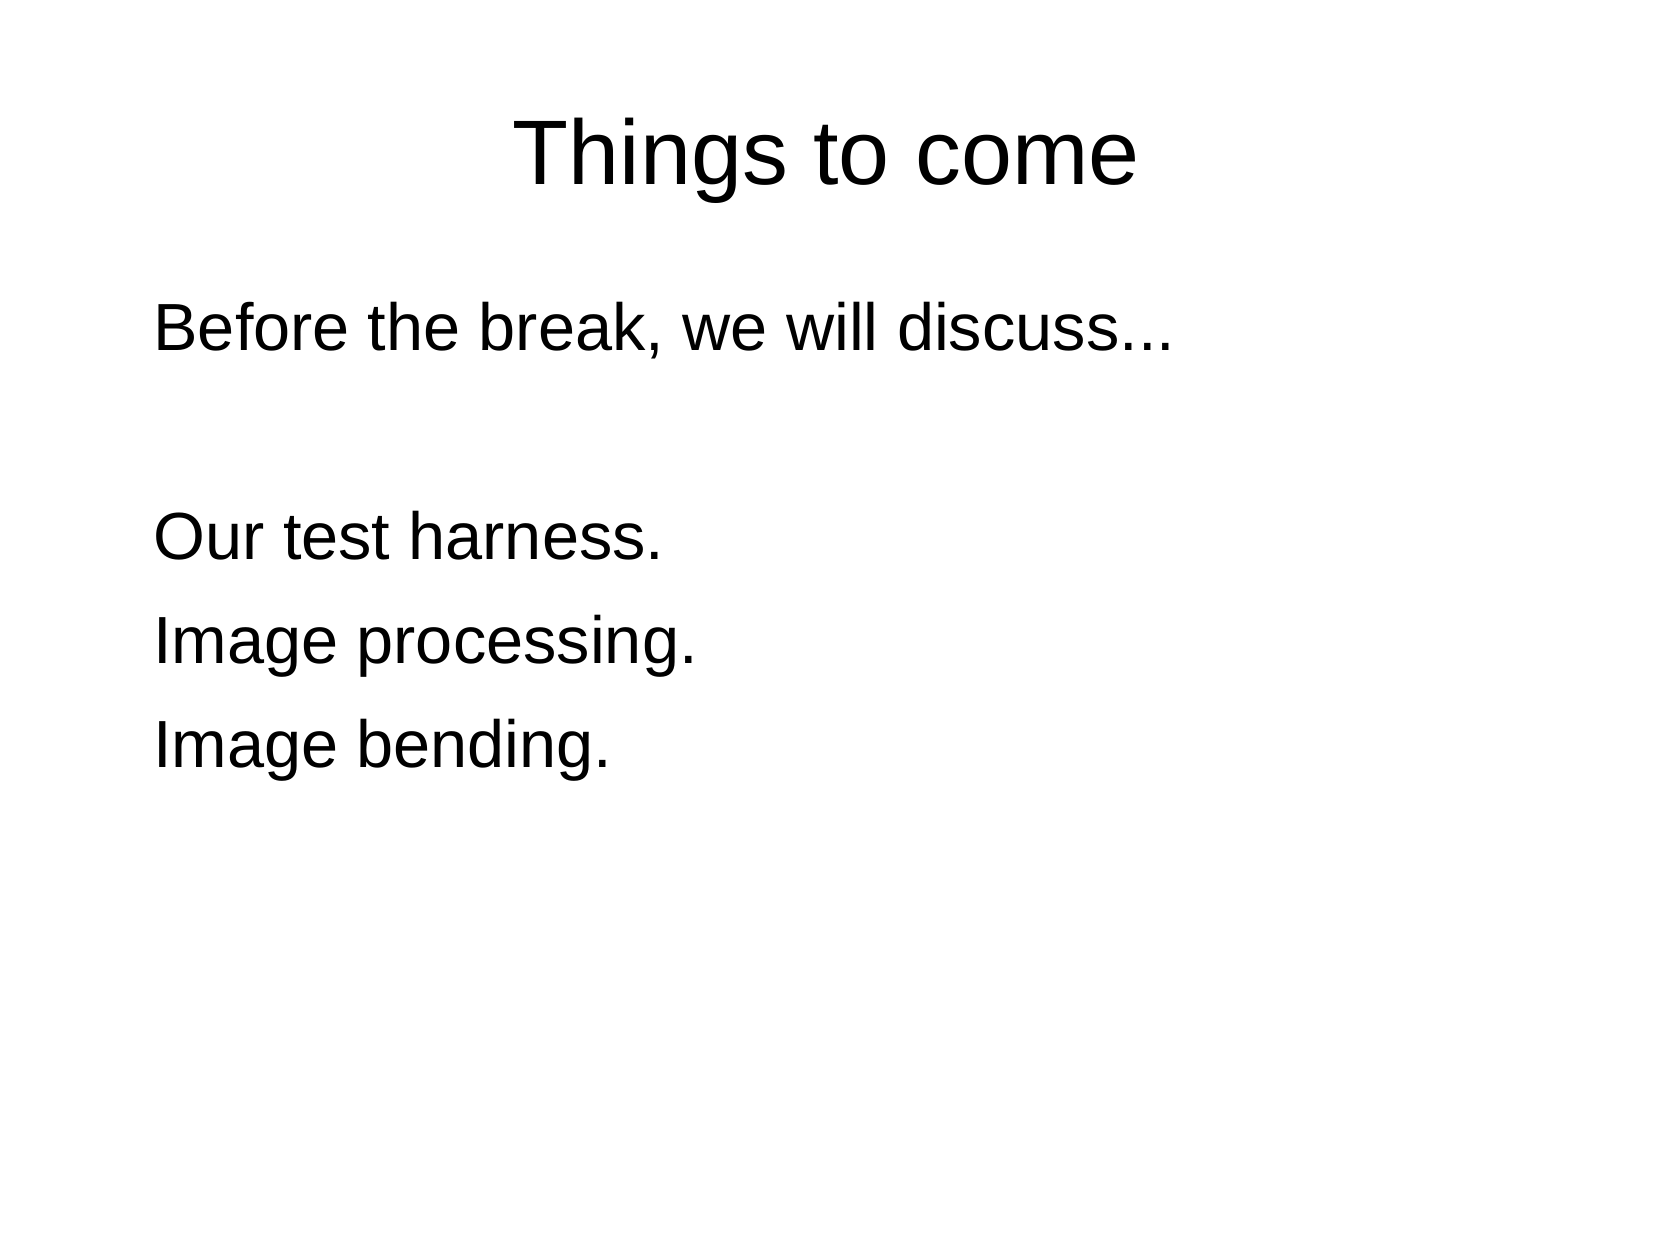

# Things to come
Before the break, we will discuss...
Our test harness.
Image processing.
Image bending.